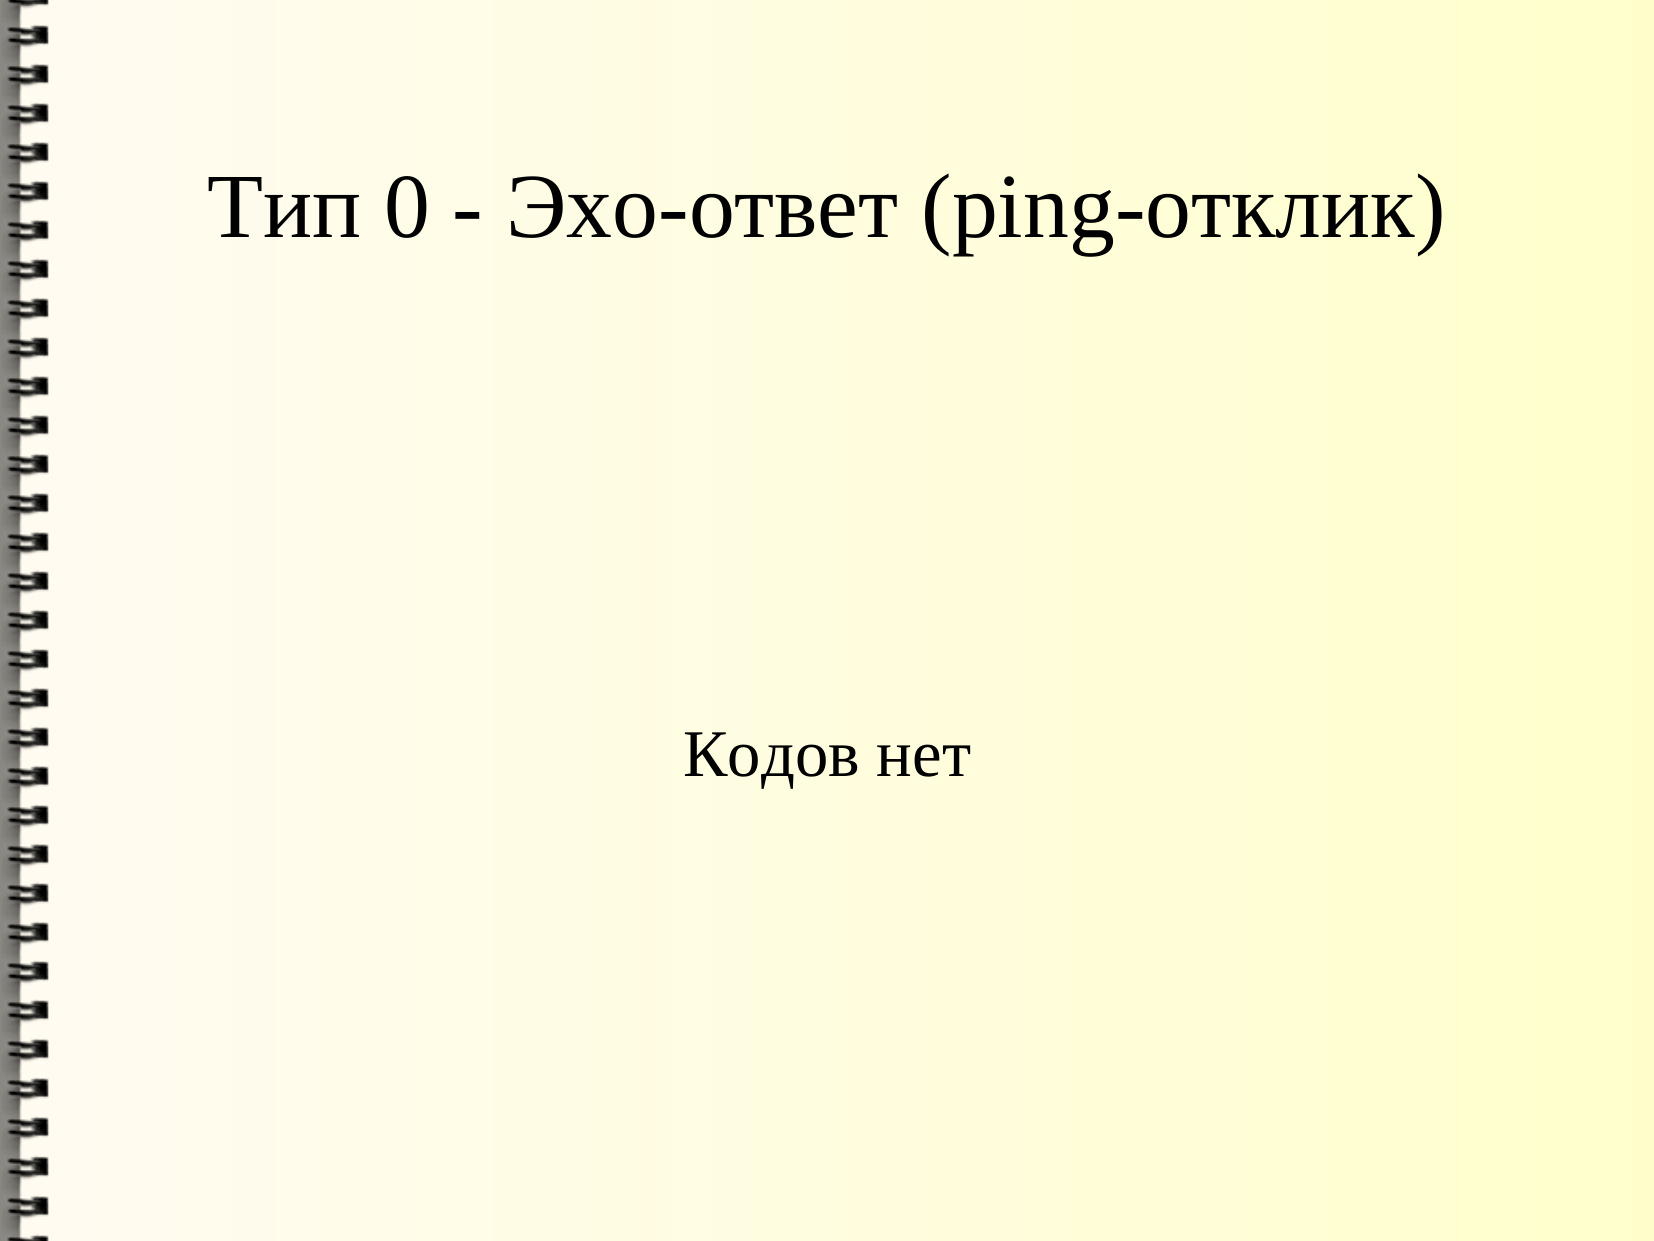

# Тип 0 - Эхо-ответ (ping-отклик)
Кодов нет